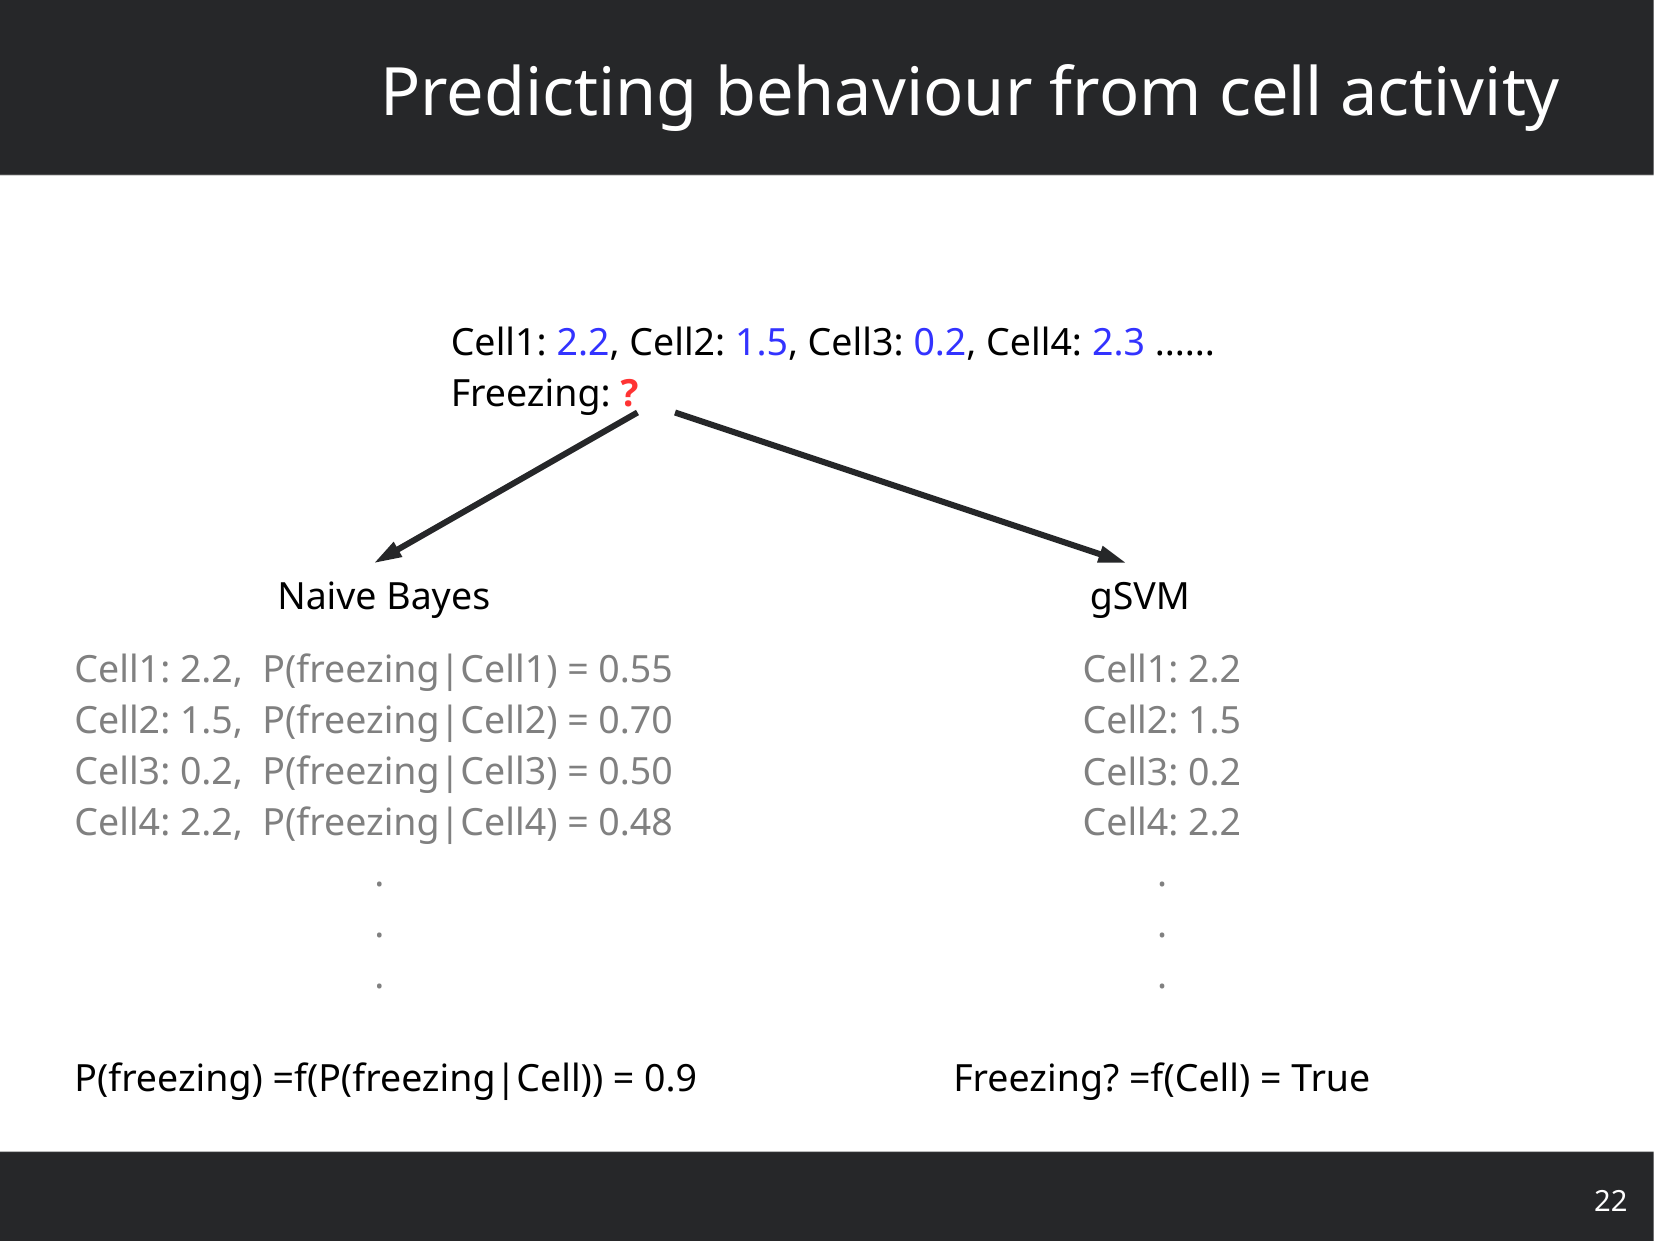

Predicting behaviour from cell activity
Cell1: 2.2, Cell2: 1.5, Cell3: 0.2, Cell4: 2.3 ......
Freezing: ?
Naive Bayes
gSVM
Cell1: 2.2, P(freezing|Cell1) = 0.55
Cell2: 1.5, P(freezing|Cell2) = 0.70
Cell3: 0.2, P(freezing|Cell3) = 0.50
Cell4: 2.2, P(freezing|Cell4) = 0.48
				.
				.
				.
P(freezing) =f(P(freezing|Cell)) = 0.9
Cell1: 2.2
Cell2: 1.5
Cell3: 0.2
Cell4: 2.2
.
.
.
Freezing? =f(Cell) = True
22